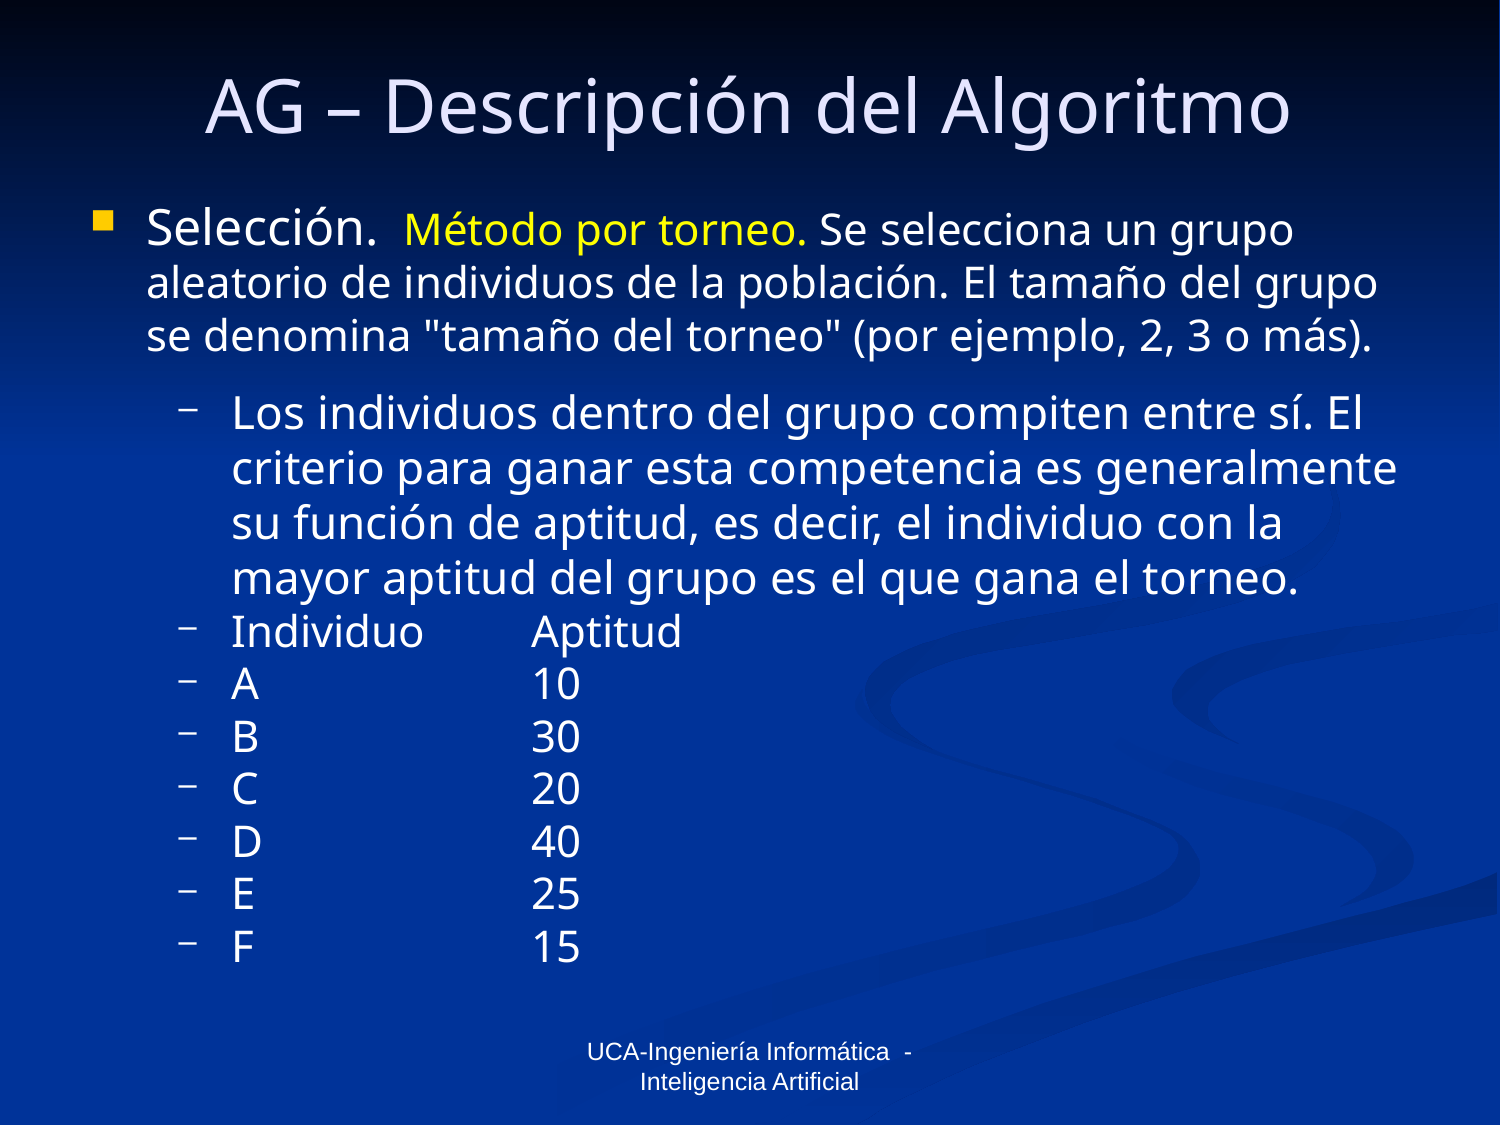

# AG – Descripción del Algoritmo
Selección. Método por torneo. Se selecciona un grupo aleatorio de individuos de la población. El tamaño del grupo se denomina "tamaño del torneo" (por ejemplo, 2, 3 o más).
Los individuos dentro del grupo compiten entre sí. El criterio para ganar esta competencia es generalmente su función de aptitud, es decir, el individuo con la mayor aptitud del grupo es el que gana el torneo.
Individuo	Aptitud
A		10
B		30
C		20
D		40
E		25
F		15
UCA-Ingeniería Informática - Inteligencia Artificial